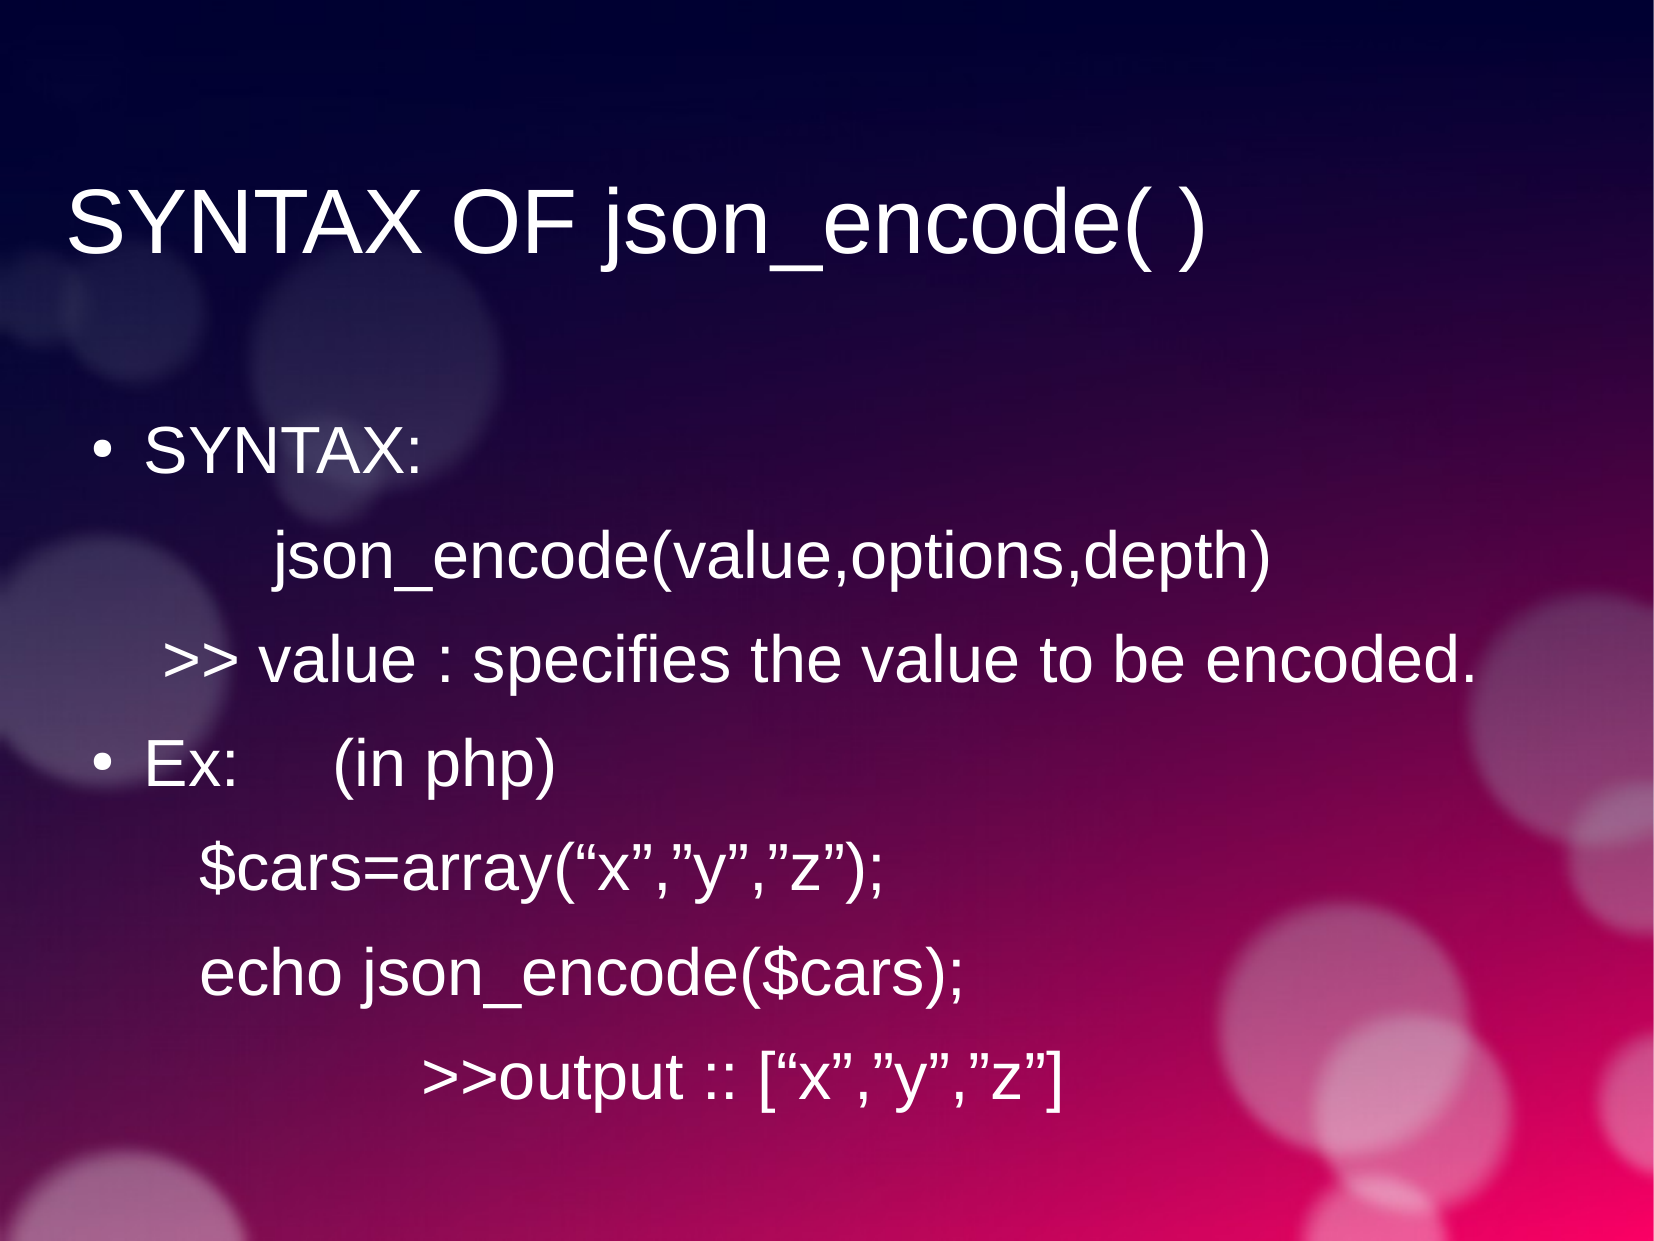

# SYNTAX OF json_encode( )
SYNTAX:
 json_encode(value,options,depth)
 >> value : specifies the value to be encoded.
Ex: (in php)
 $cars=array(“x”,”y”,”z”);
 echo json_encode($cars);
 >>output :: [“x”,”y”,”z”]